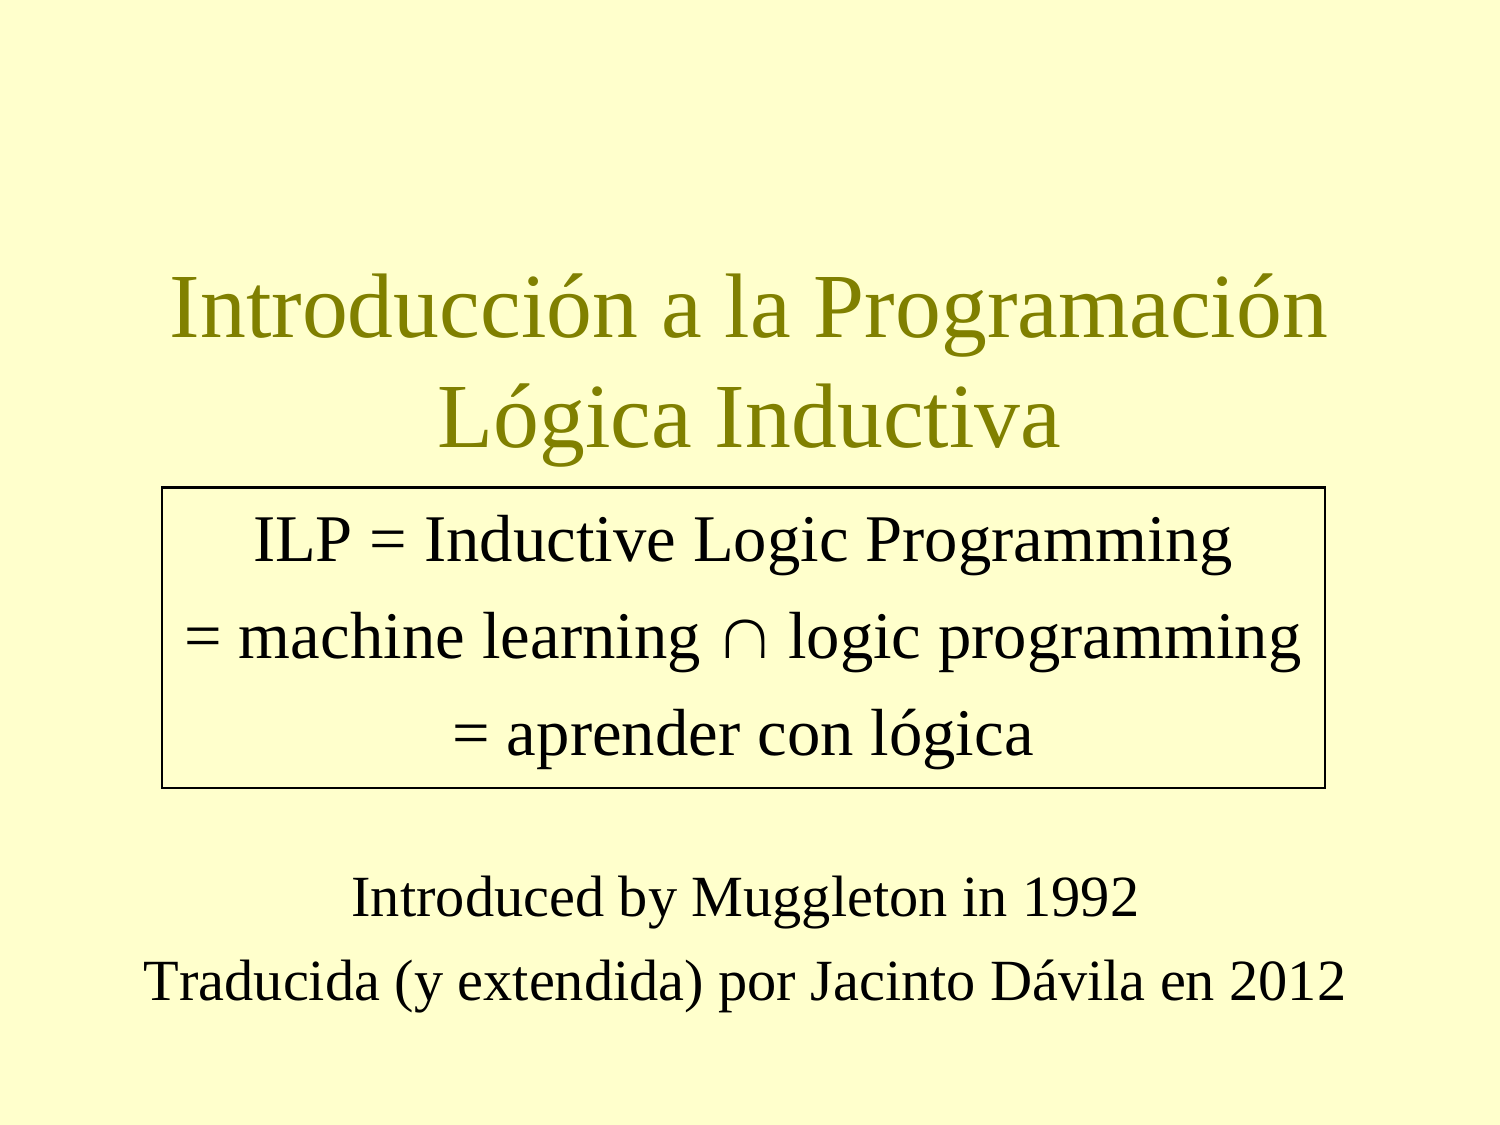

# Introducción a la Programación Lógica Inductiva
ILP = Inductive Logic Programming
= machine learning  logic programming
= aprender con lógica
Introduced by Muggleton in 1992
Traducida (y extendida) por Jacinto Dávila en 2012